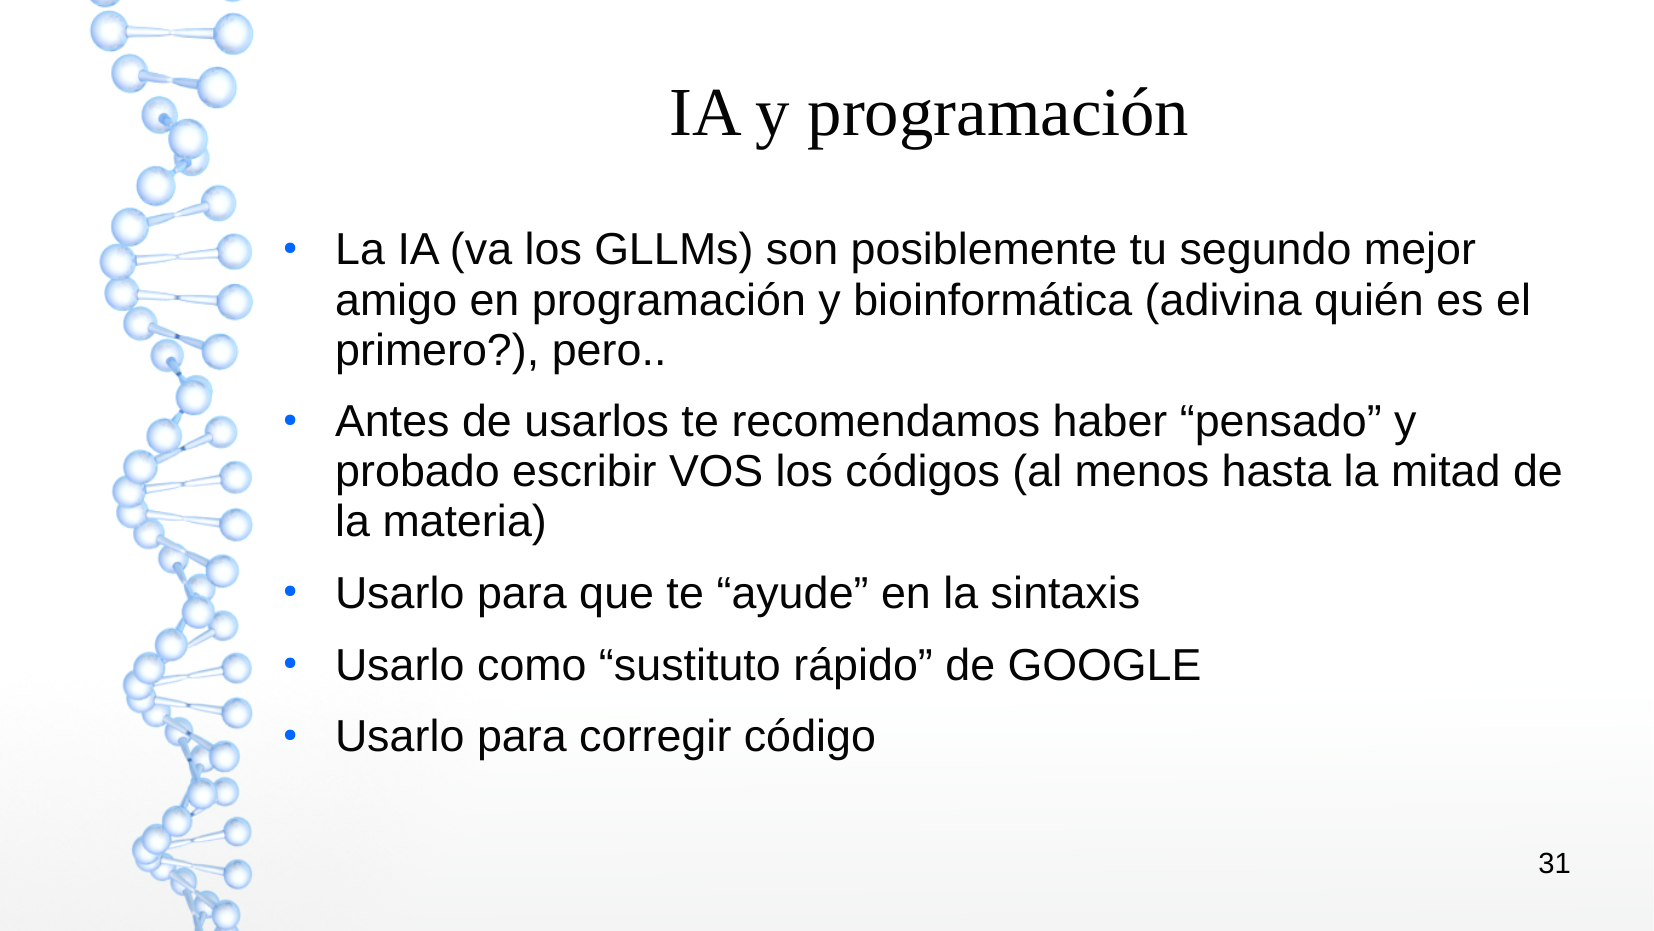

# IA y programación
La IA (va los GLLMs) son posiblemente tu segundo mejor amigo en programación y bioinformática (adivina quién es el primero?), pero..
Antes de usarlos te recomendamos haber “pensado” y probado escribir VOS los códigos (al menos hasta la mitad de la materia)
Usarlo para que te “ayude” en la sintaxis
Usarlo como “sustituto rápido” de GOOGLE
Usarlo para corregir código
31